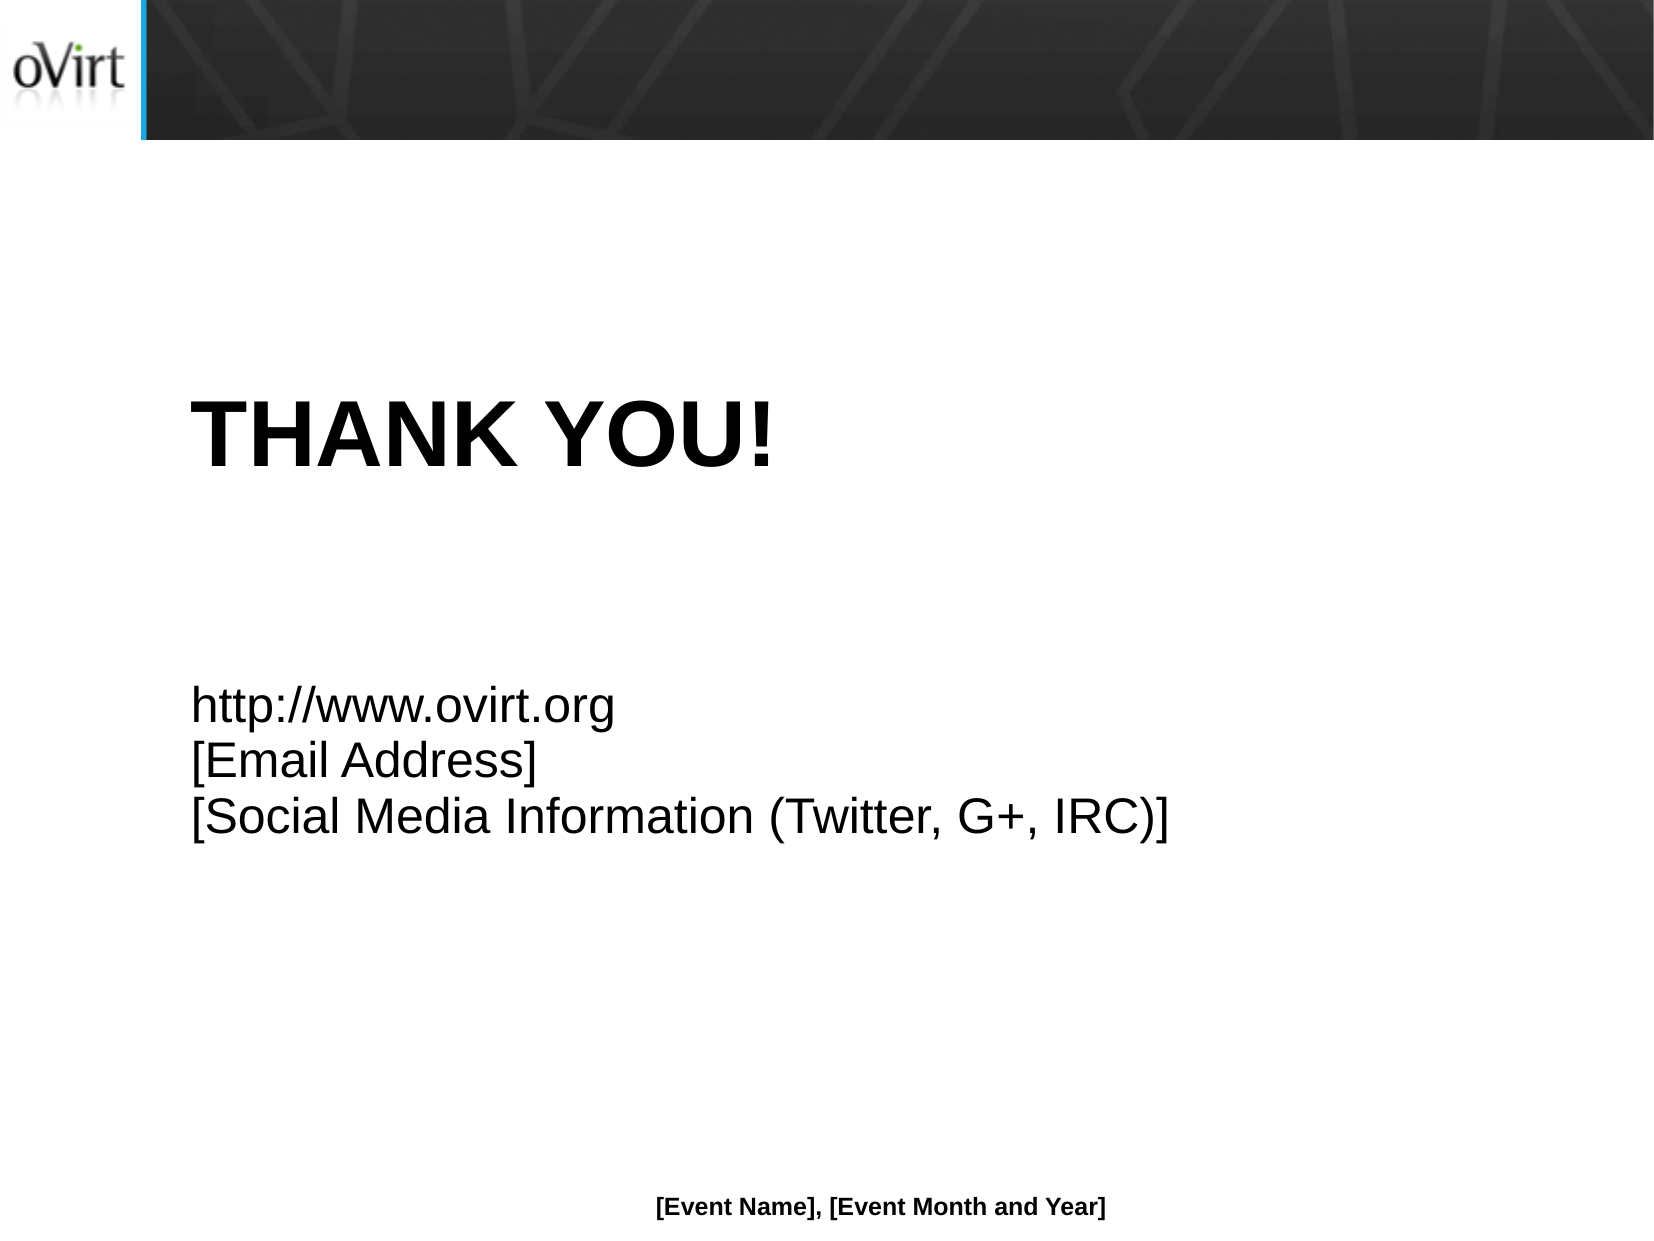

THANK YOU!
http://www.ovirt.org
[Email Address]
[Social Media Information (Twitter, G+, IRC)]